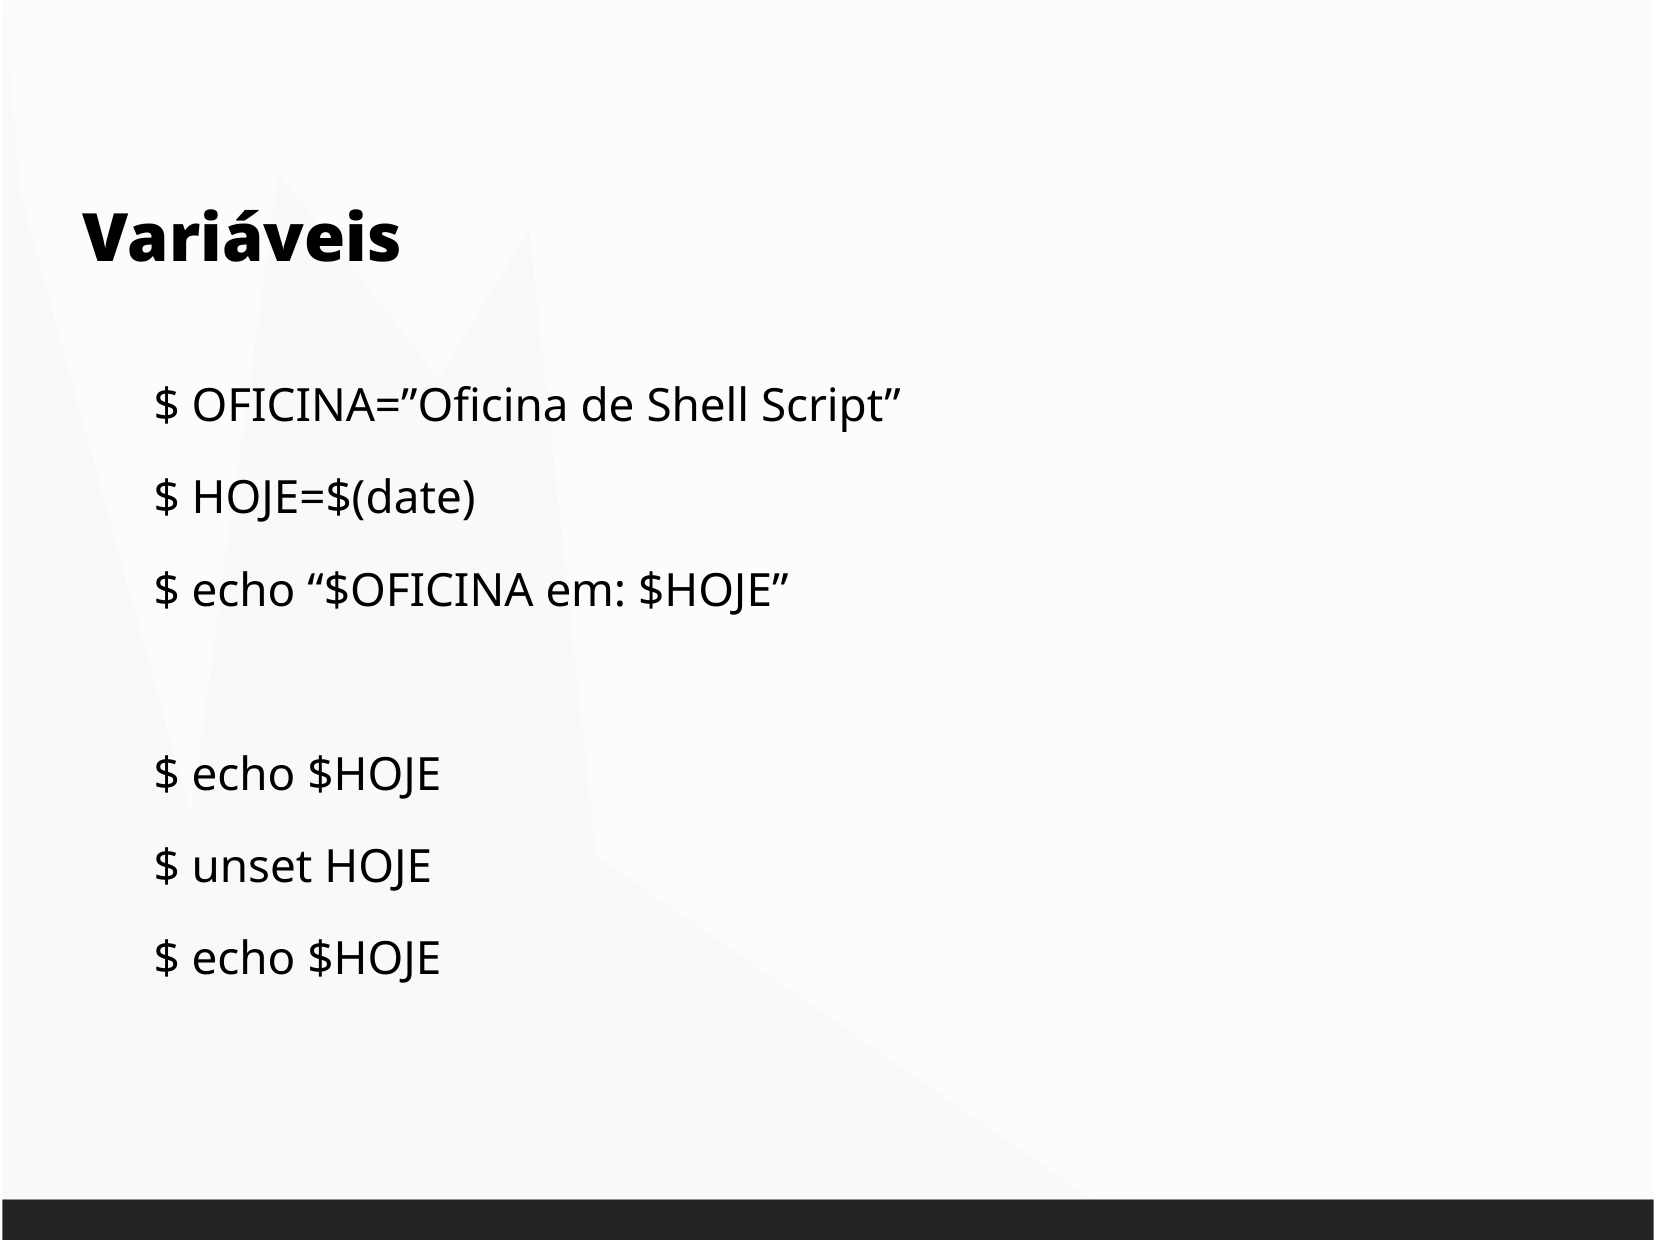

# Variáveis
$ OFICINA=”Oficina de Shell Script”
$ HOJE=$(date)
$ echo “$OFICINA em: $HOJE”
$ echo $HOJE
$ unset HOJE
$ echo $HOJE